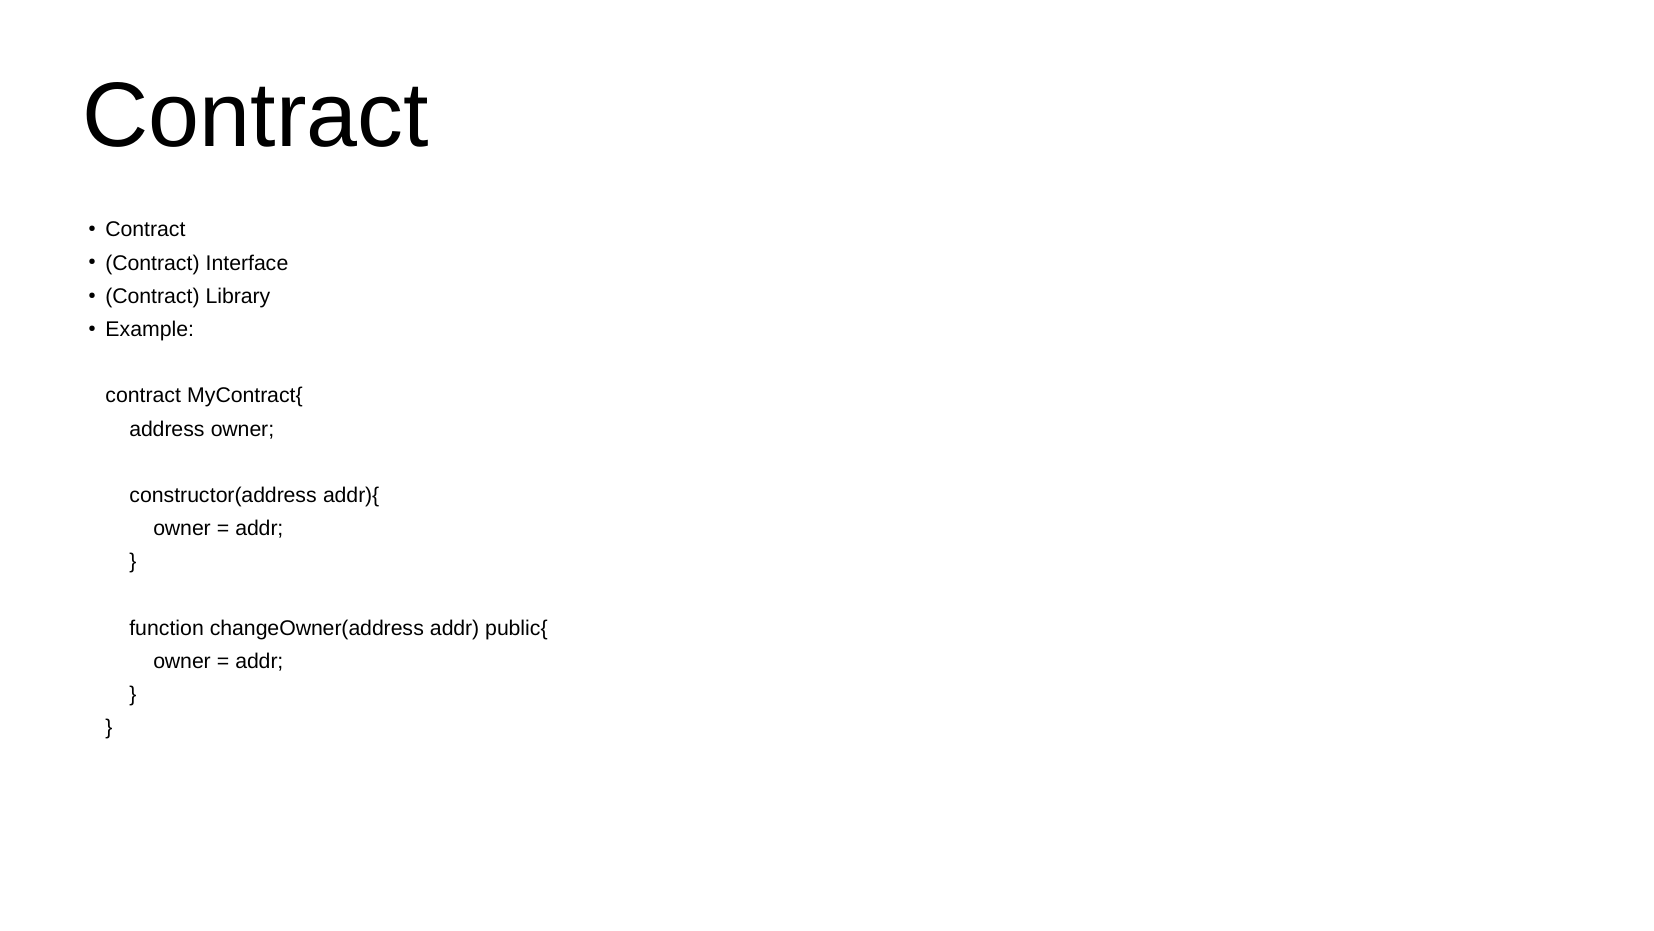

# Contract
Contract
(Contract) Interface
(Contract) Library
Example:
contract MyContract{
 address owner;
 constructor(address addr){
 owner = addr;
 }
 function changeOwner(address addr) public{
 owner = addr;
 }
}